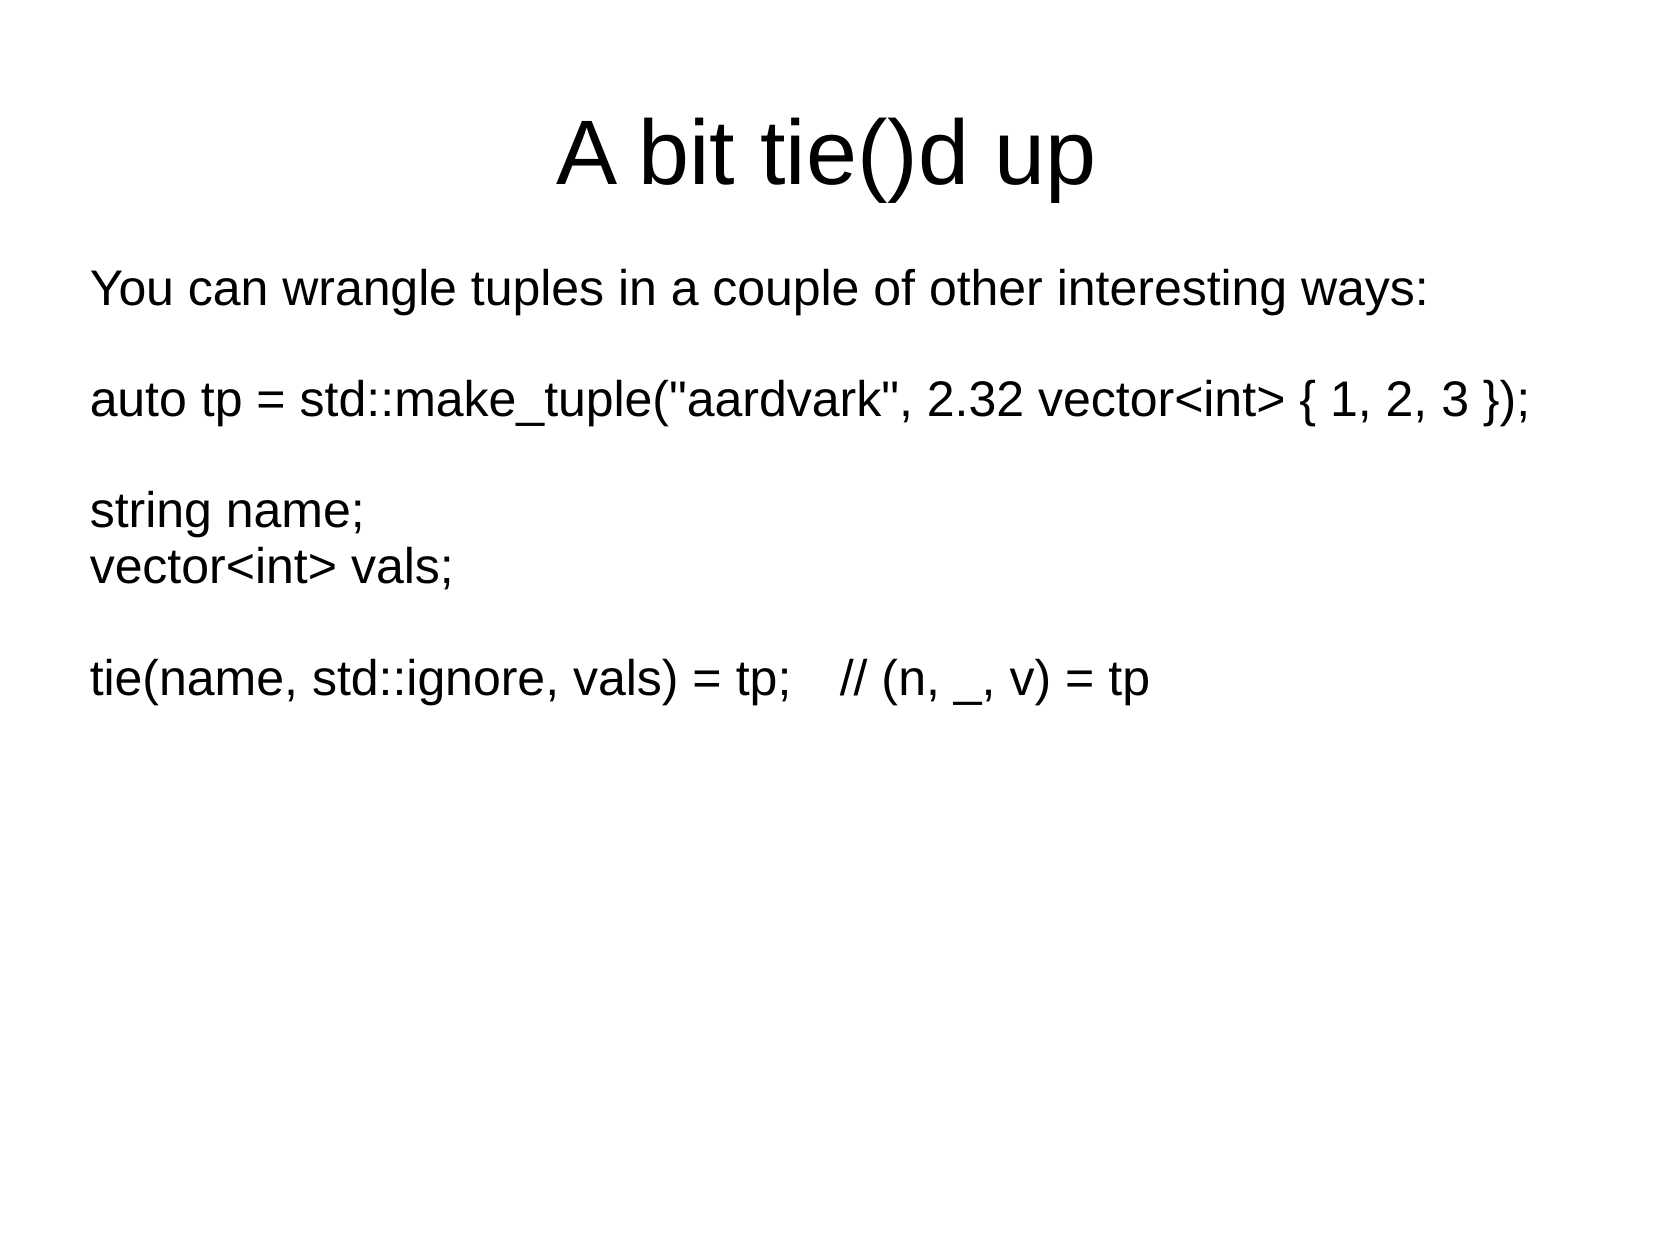

# A bit tie()d up
You can wrangle tuples in a couple of other interesting ways:
auto tp = std::make_tuple("aardvark", 2.32 vector<int> { 1, 2, 3 });
string name;
vector<int> vals;
tie(name, std::ignore, vals) = tp;	// (n, _, v) = tp